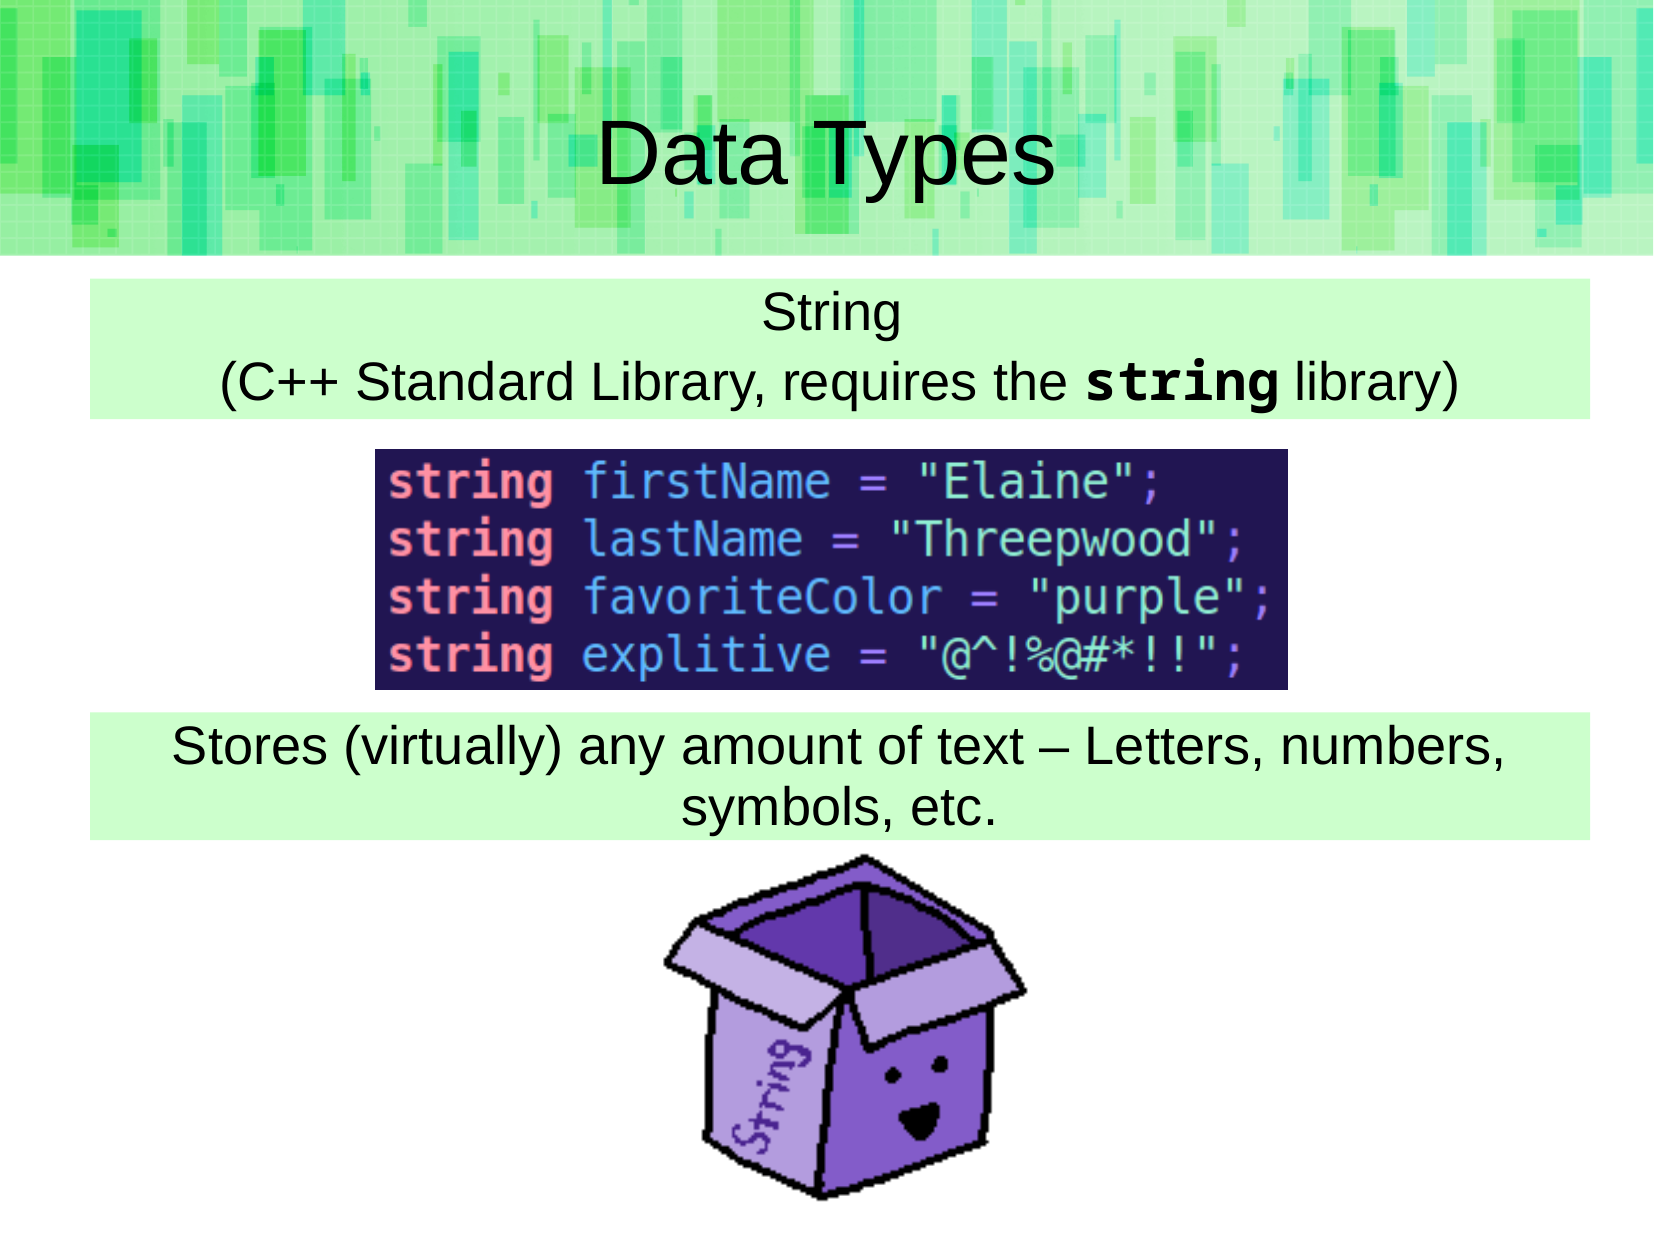

# Data Types
String
(C++ Standard Library, requires the string library)
Stores (virtually) any amount of text – Letters, numbers, symbols, etc.